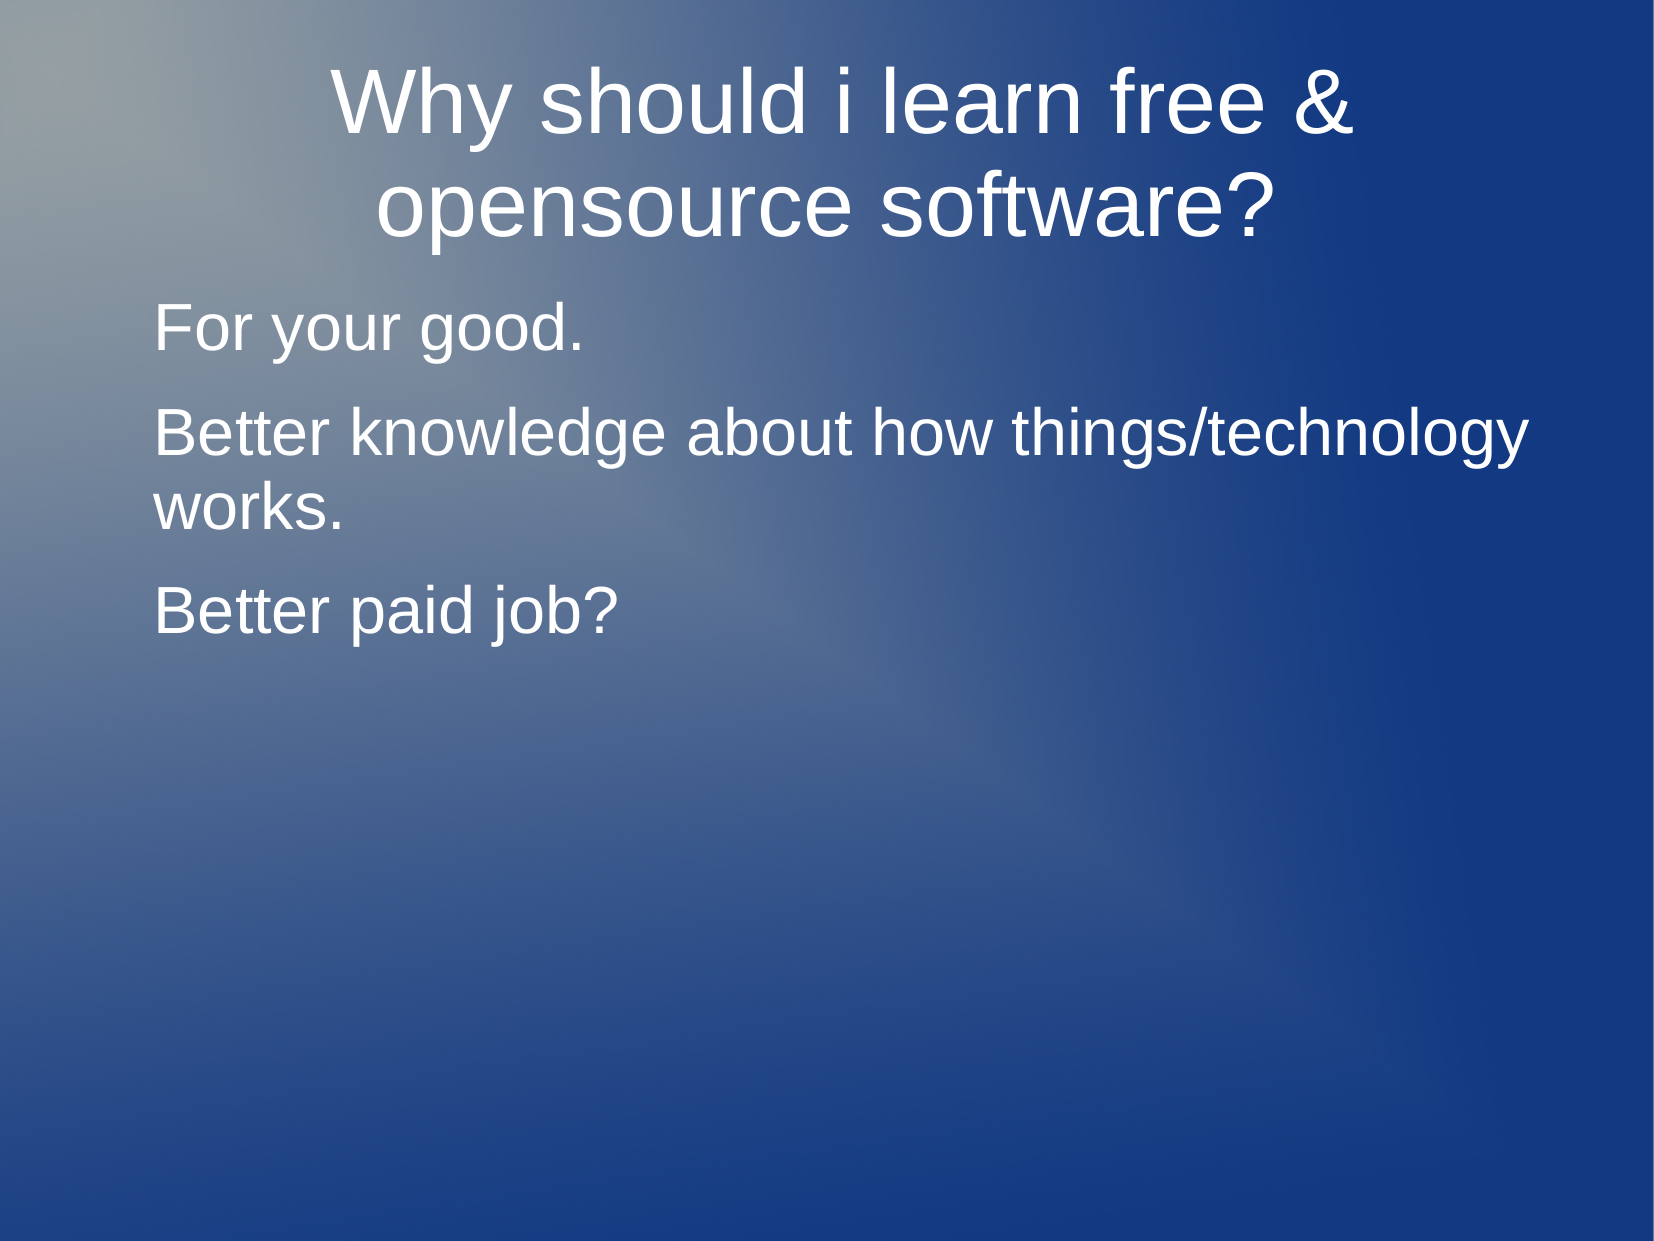

# Why should i learn free & opensource software?
For your good.
Better knowledge about how things/technology works.
Better paid job?